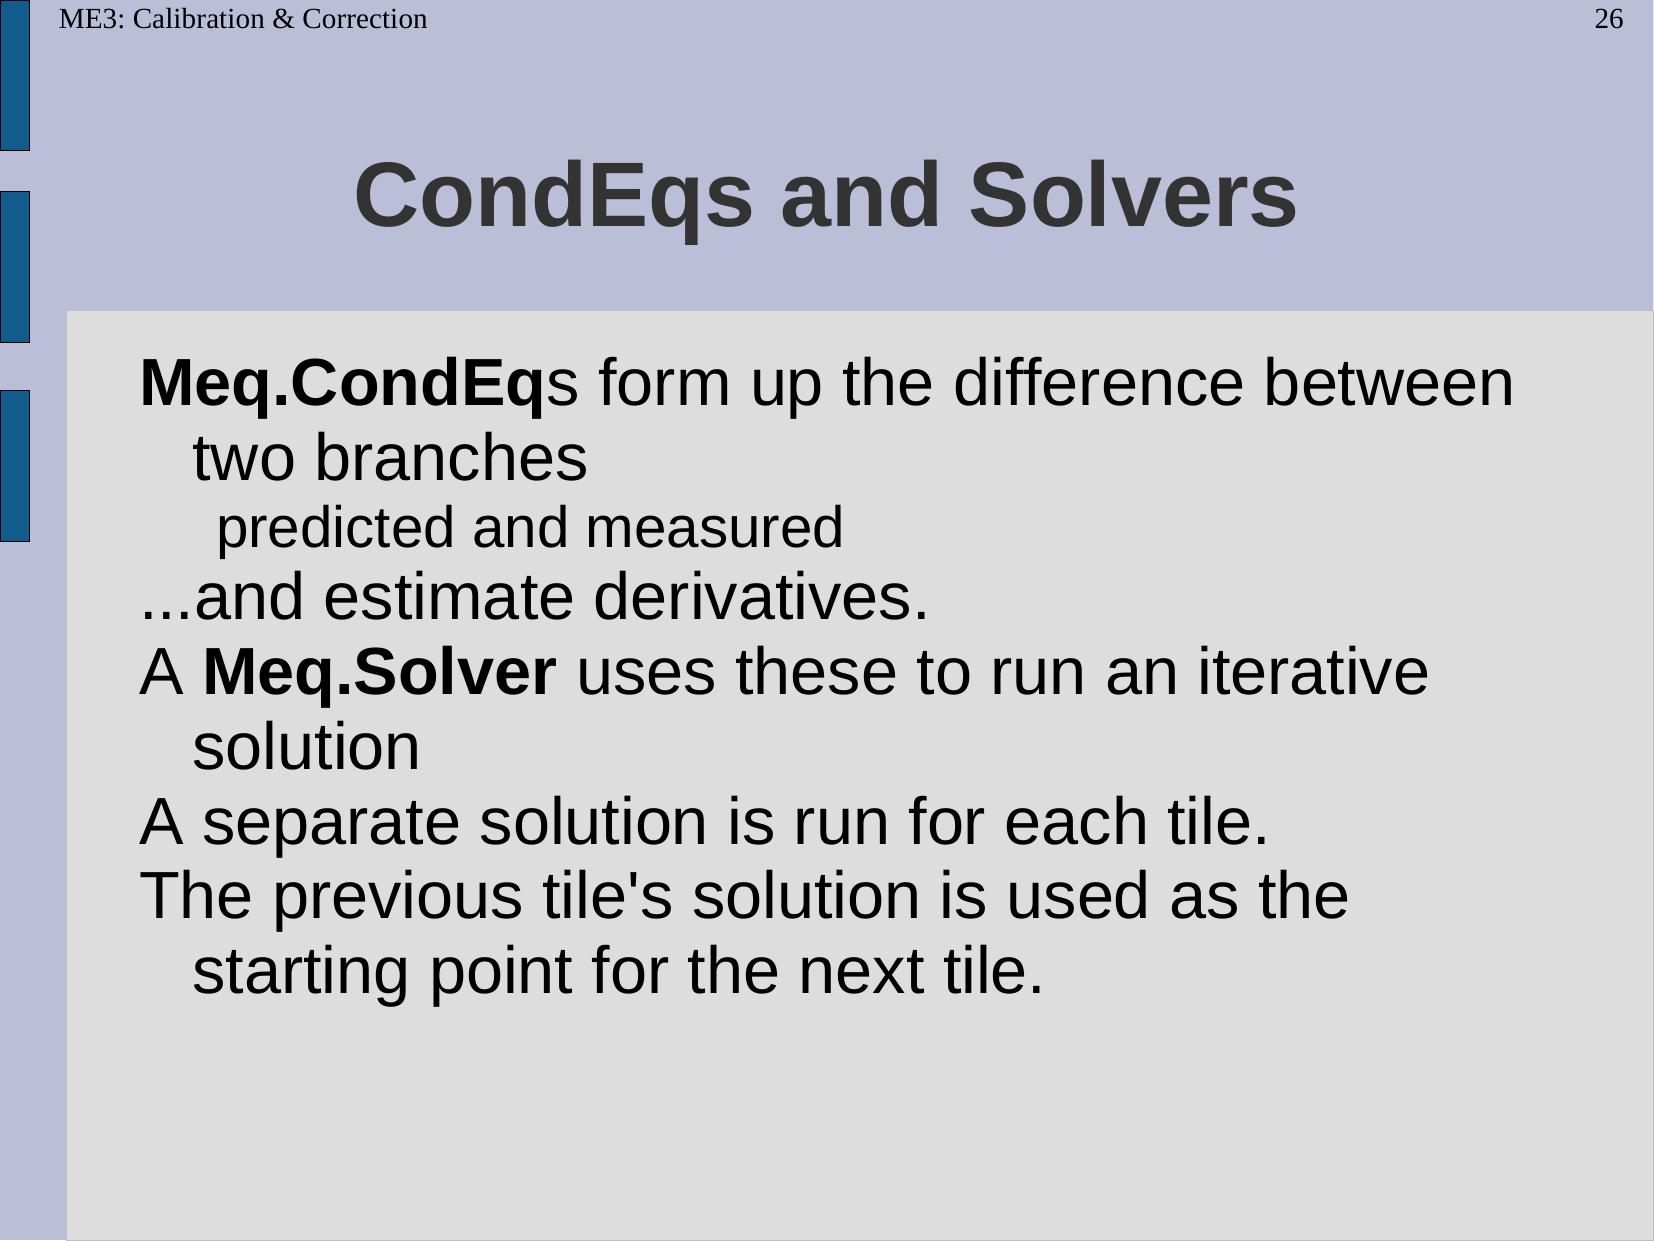

ME3: Calibration & Correction
26
# CondEqs and Solvers
Meq.CondEqs form up the difference between two branches
predicted and measured
...and estimate derivatives.
A Meq.Solver uses these to run an iterative solution
A separate solution is run for each tile.
The previous tile's solution is used as the starting point for the next tile.